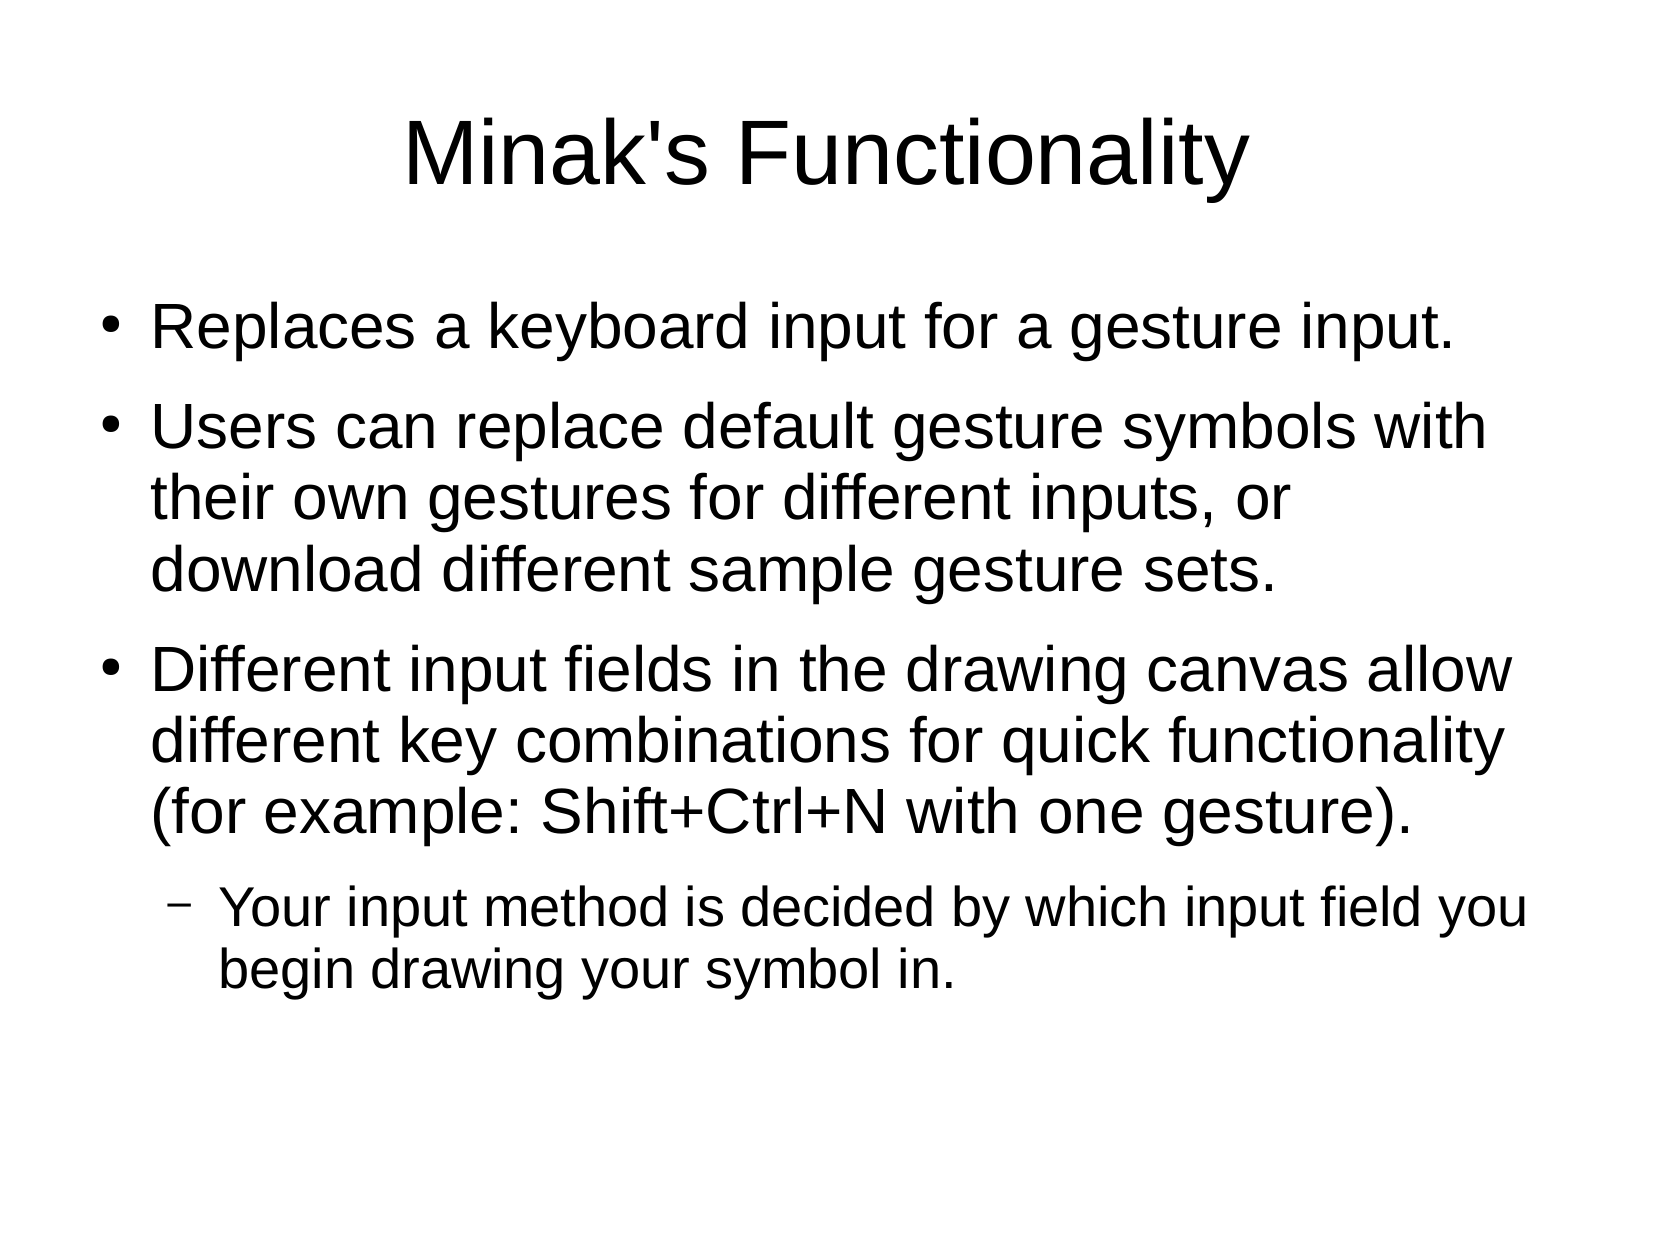

# Minak's Functionality
Replaces a keyboard input for a gesture input.
Users can replace default gesture symbols with their own gestures for different inputs, or download different sample gesture sets.
Different input fields in the drawing canvas allow different key combinations for quick functionality (for example: Shift+Ctrl+N with one gesture).
Your input method is decided by which input field you begin drawing your symbol in.